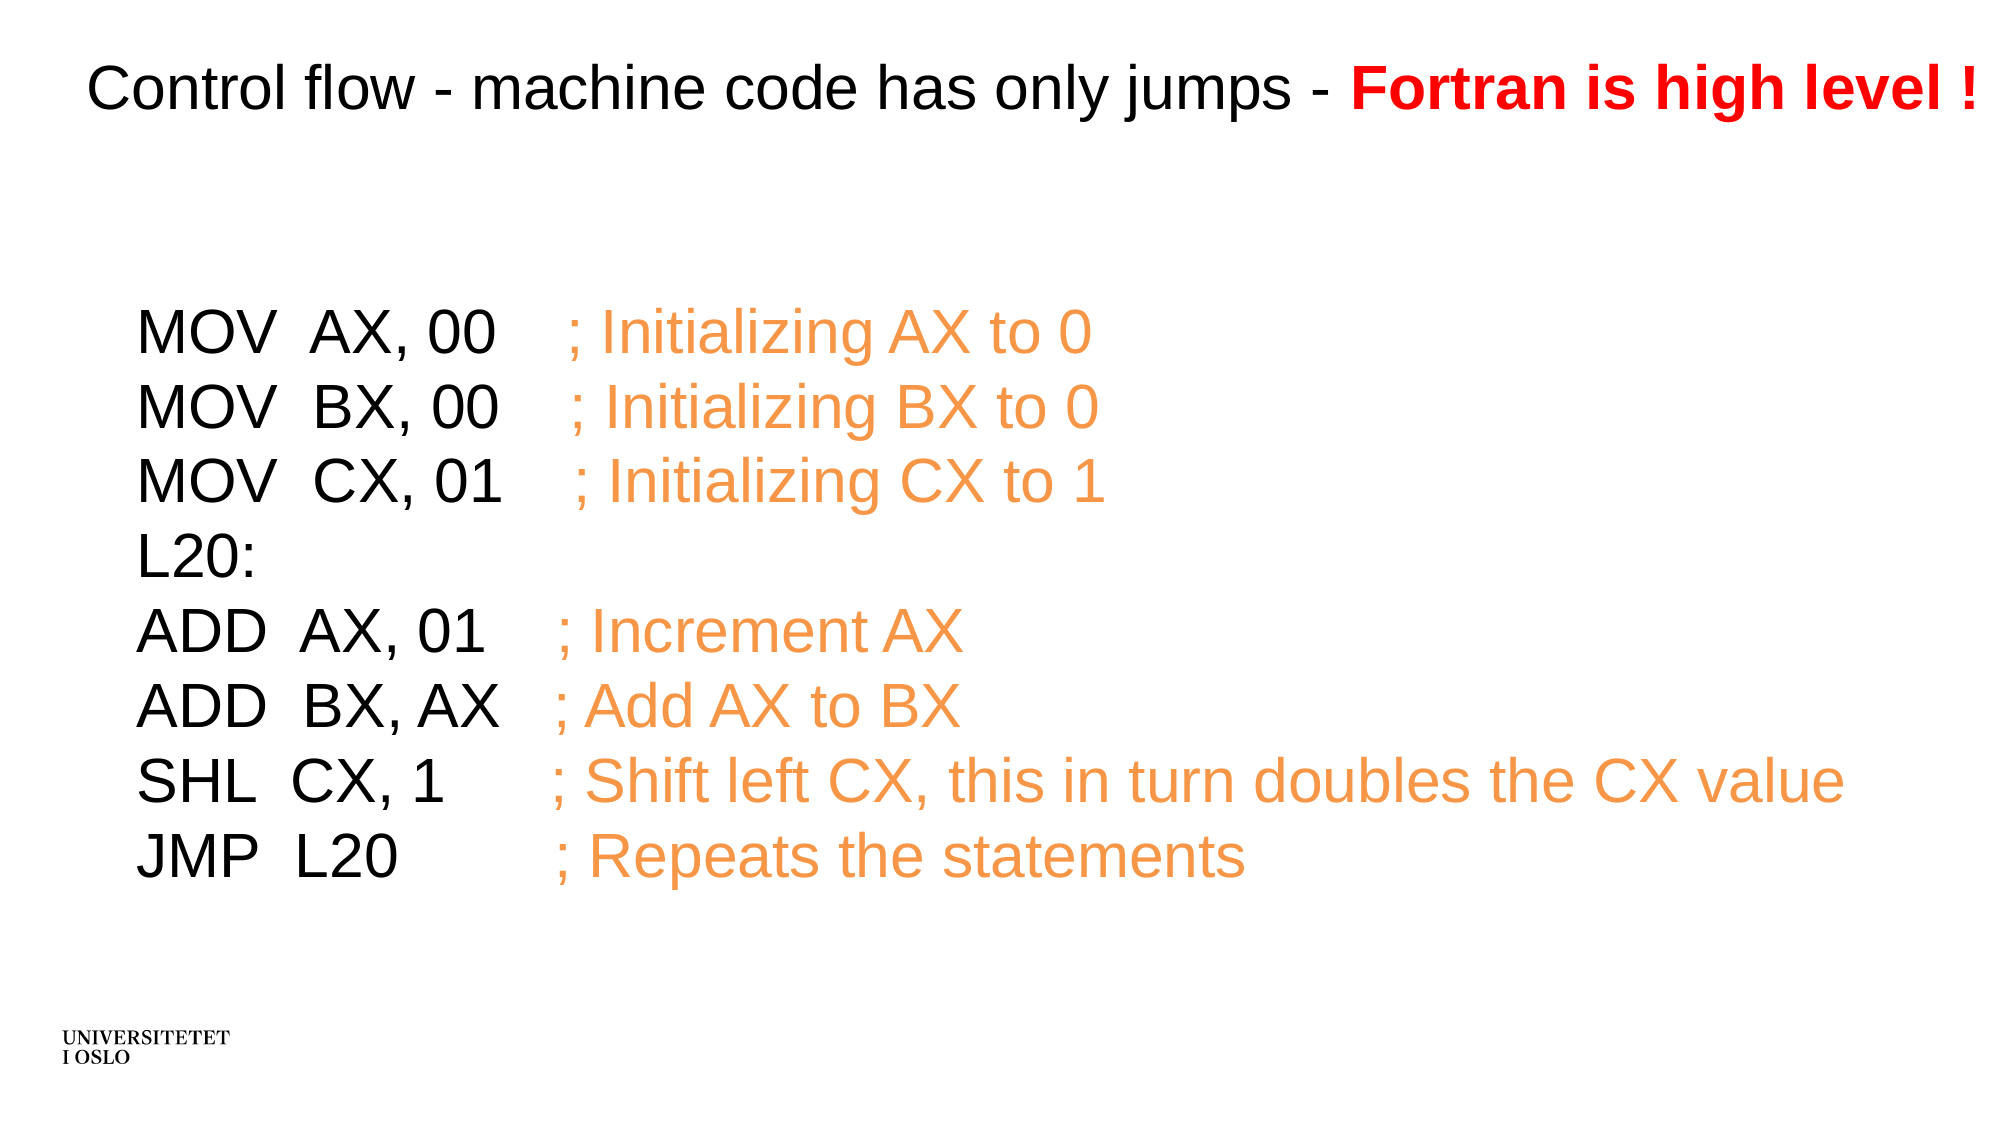

# Control flow - machine code has only jumps - Fortran is high level !
MOV AX, 00 ; Initializing AX to 0
MOV BX, 00 ; Initializing BX to 0
MOV CX, 01 ; Initializing CX to 1
L20:
ADD AX, 01 ; Increment AX
ADD BX, AX ; Add AX to BX
SHL CX, 1 ; Shift left CX, this in turn doubles the CX value
JMP L20 ; Repeats the statements